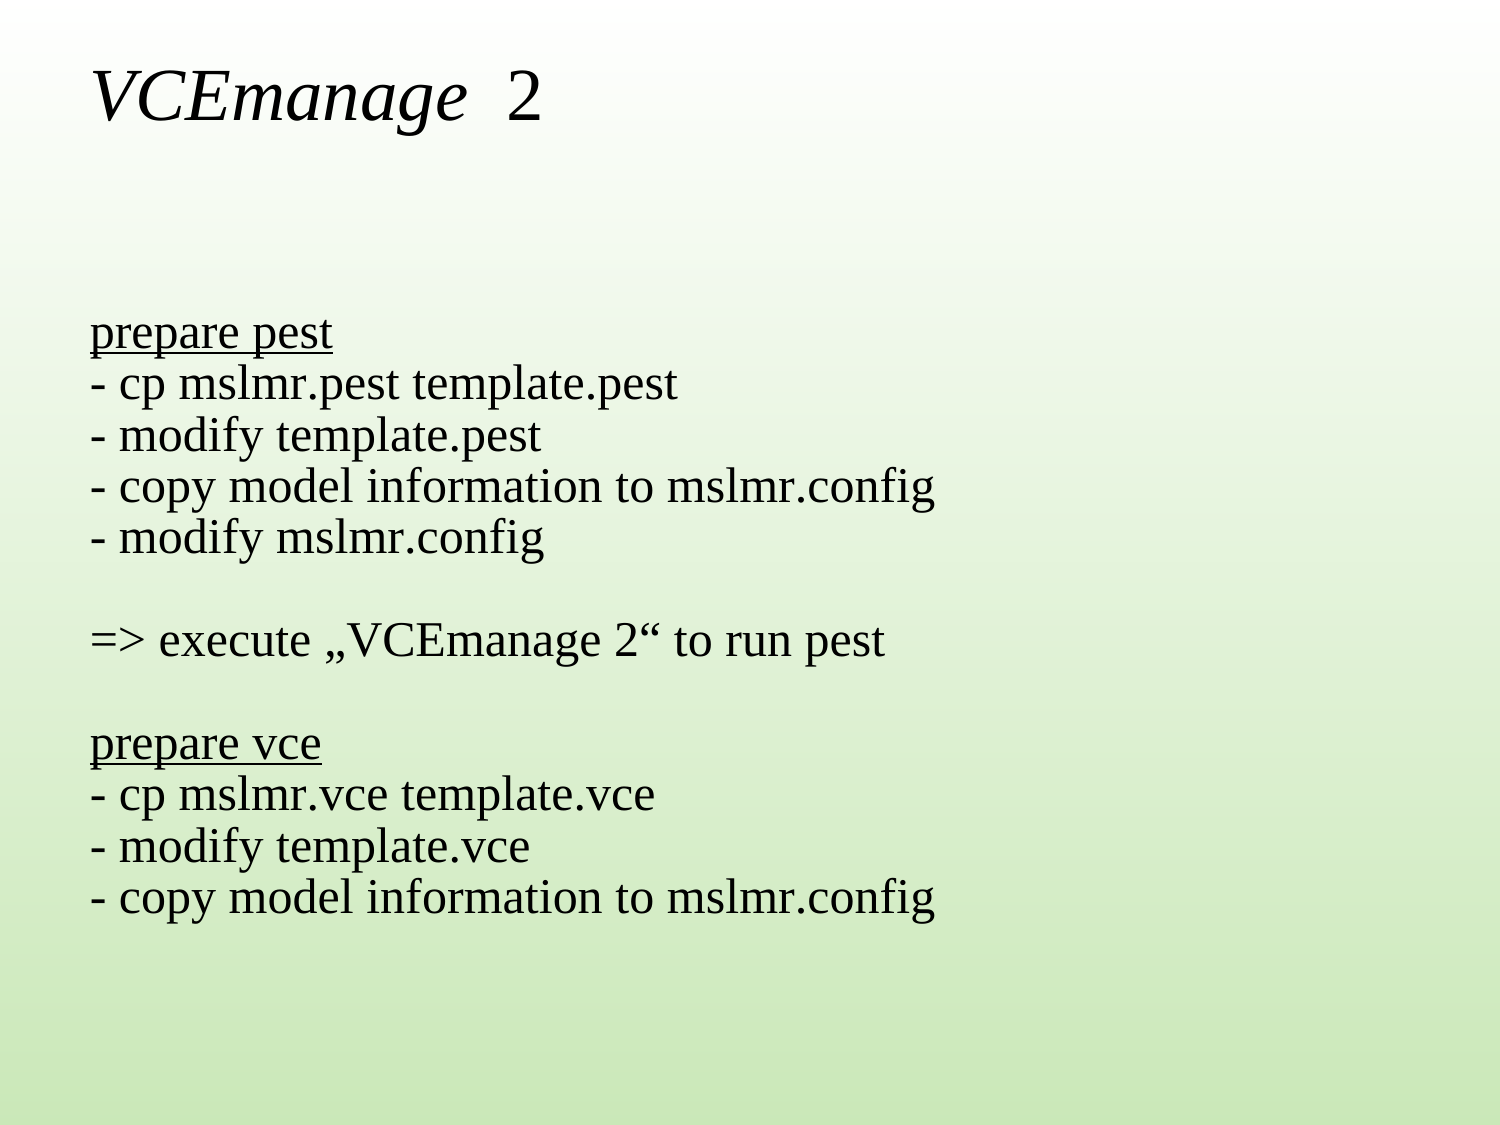

VCEmanage 2
prepare pest
- cp mslmr.pest template.pest
- modify template.pest
- copy model information to mslmr.config
- modify mslmr.config
=> execute „VCEmanage 2“ to run pest
prepare vce
- cp mslmr.vce template.vce
- modify template.vce
- copy model information to mslmr.config